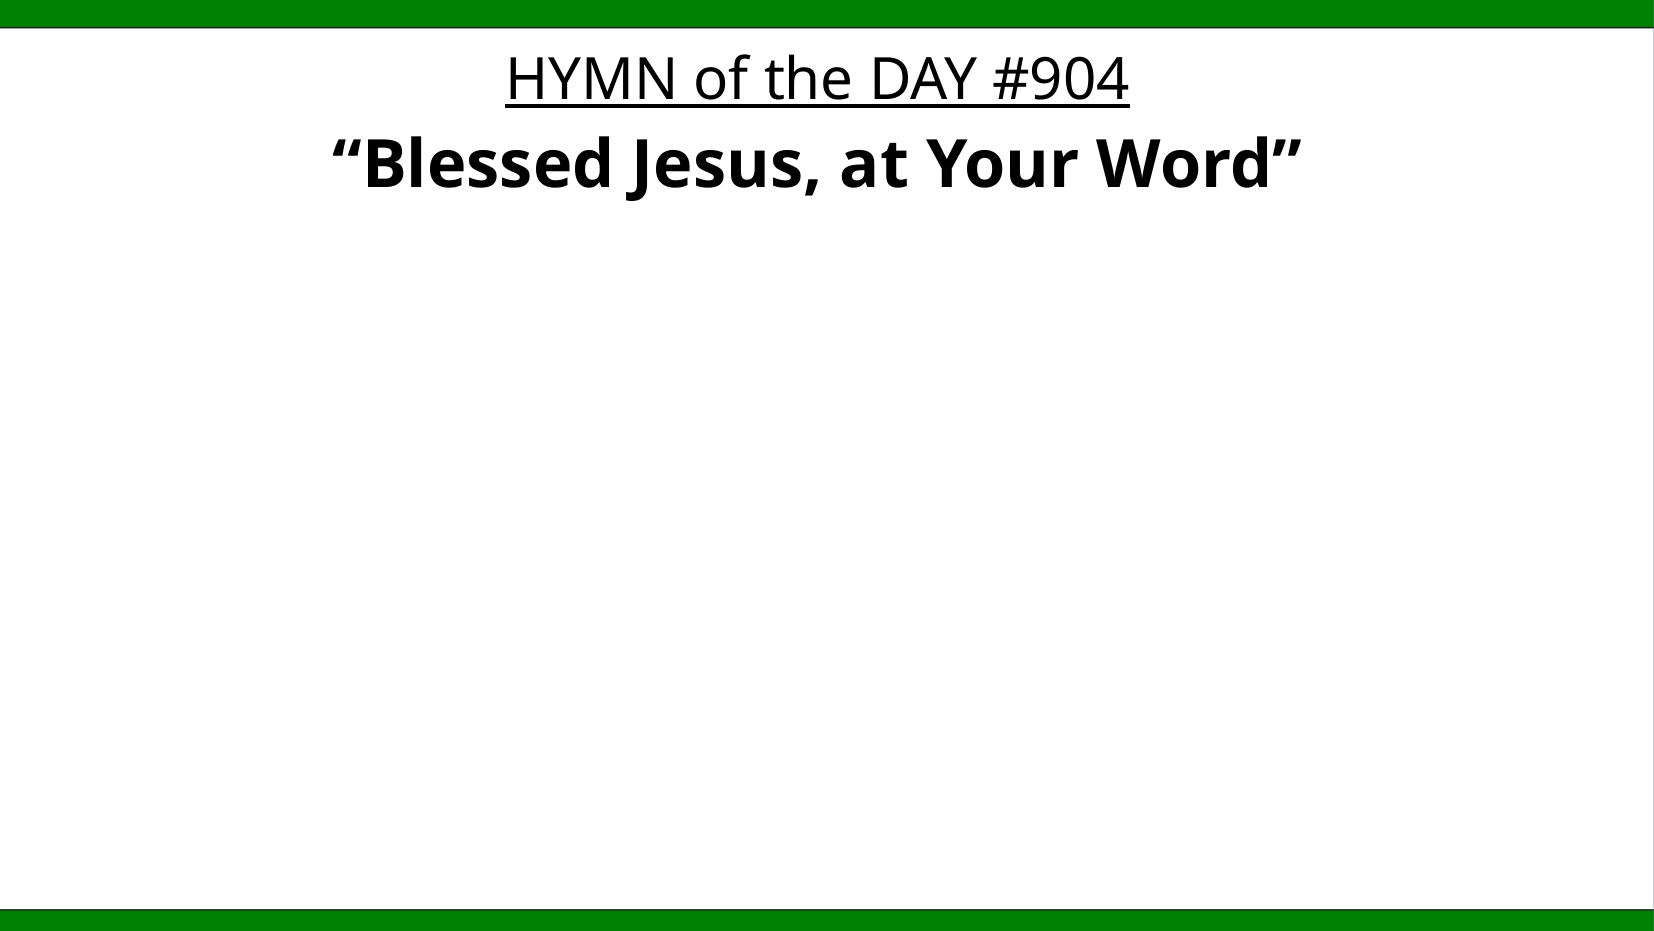

HYMN of the DAY #904
“Blessed Jesus, at Your Word”